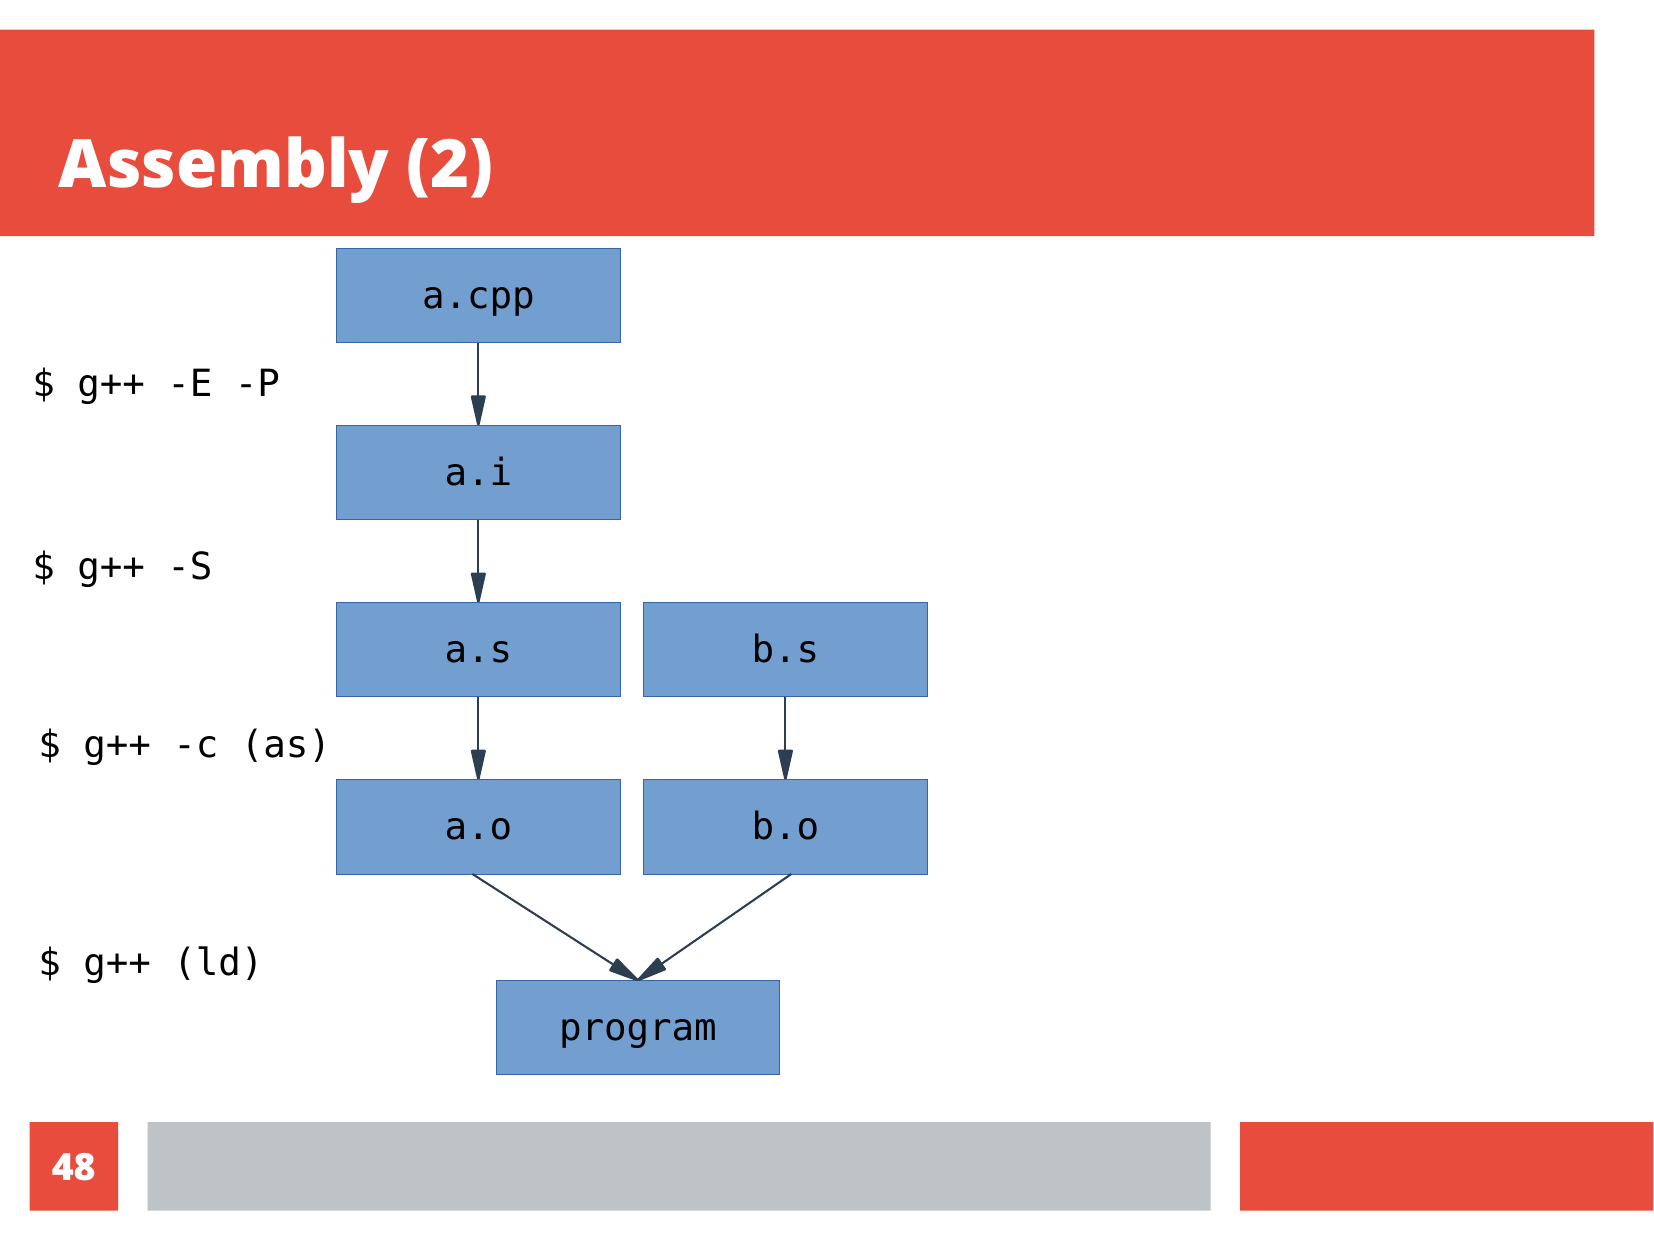

# Assembly (2)
a.cpp
$ g++ -E -P
a.i
$ g++ -S
a.s
b.s
$ g++ -c (as)
a.o
b.o
$ g++ (ld)
program
48